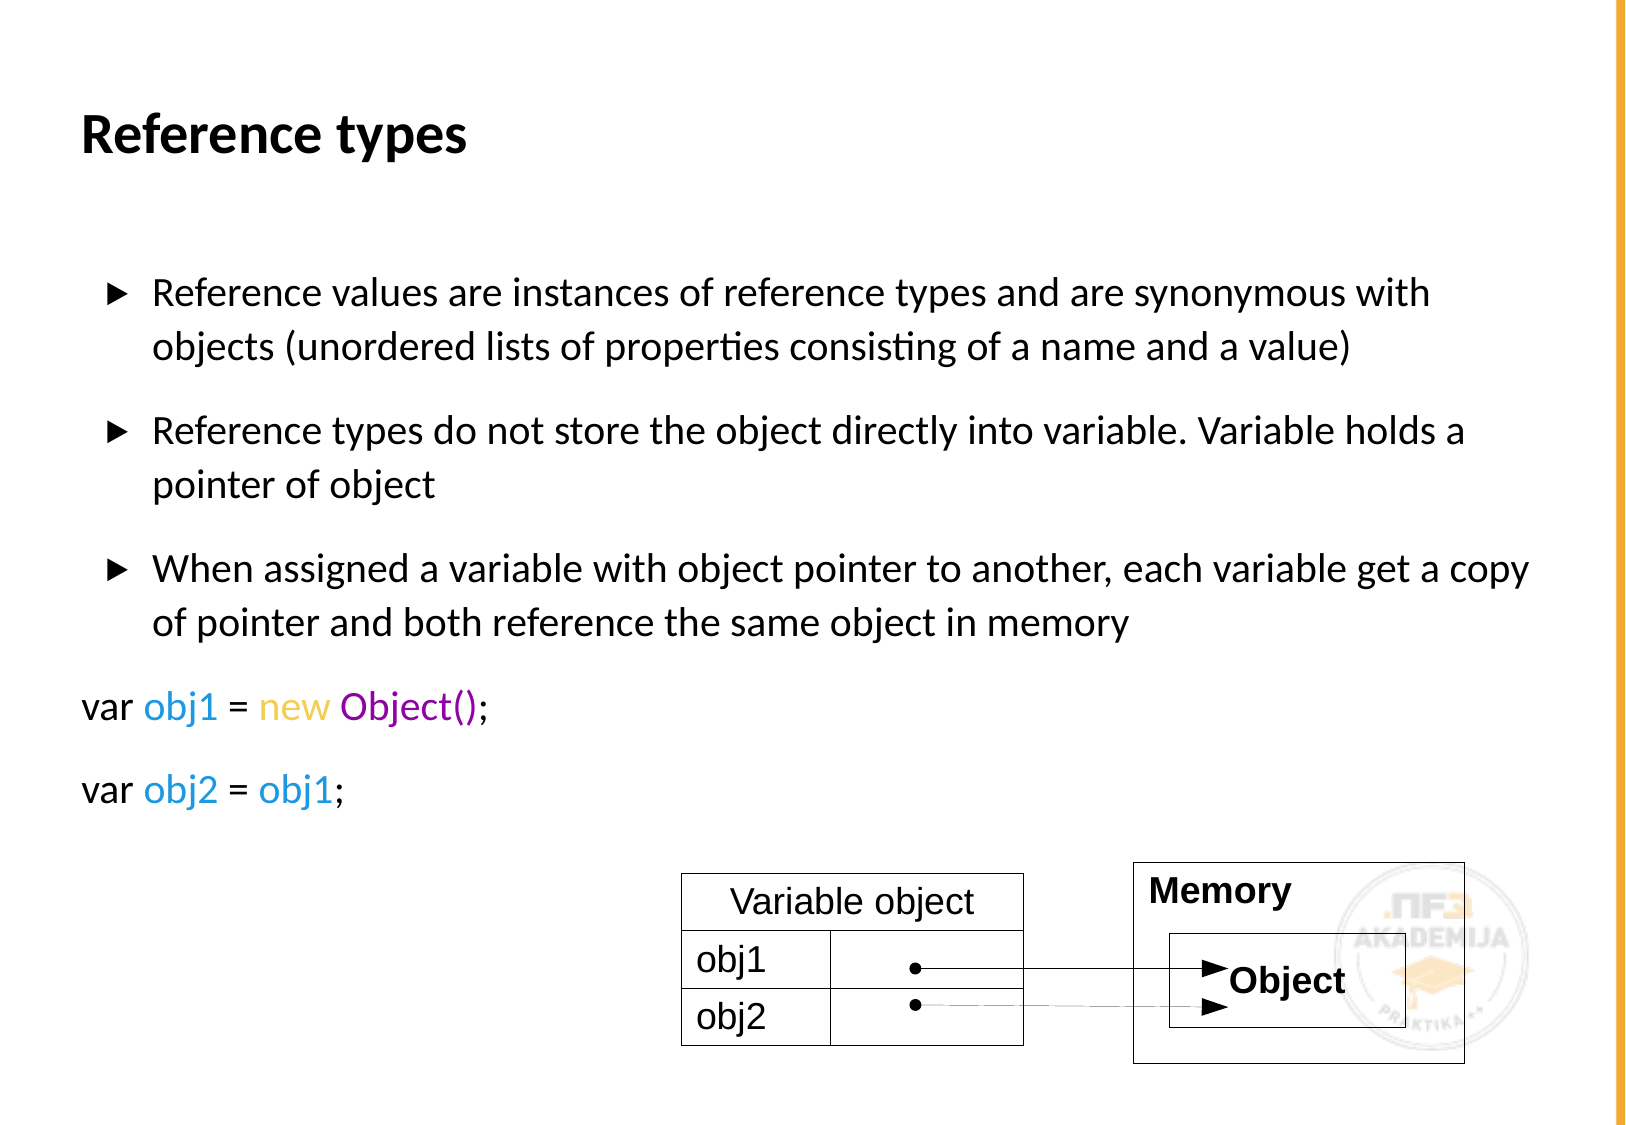

# Reference types
Reference values are instances of reference types and are synonymous with objects (unordered lists of properties consisting of a name and a value)
Reference types do not store the object directly into variable. Variable holds a pointer of object
When assigned a variable with object pointer to another, each variable get a copy of pointer and both reference the same object in memory
var obj1 = new Object();
var obj2 = obj1;
Memory
| Variable object | |
| --- | --- |
| obj1 | |
| obj2 | |
Object